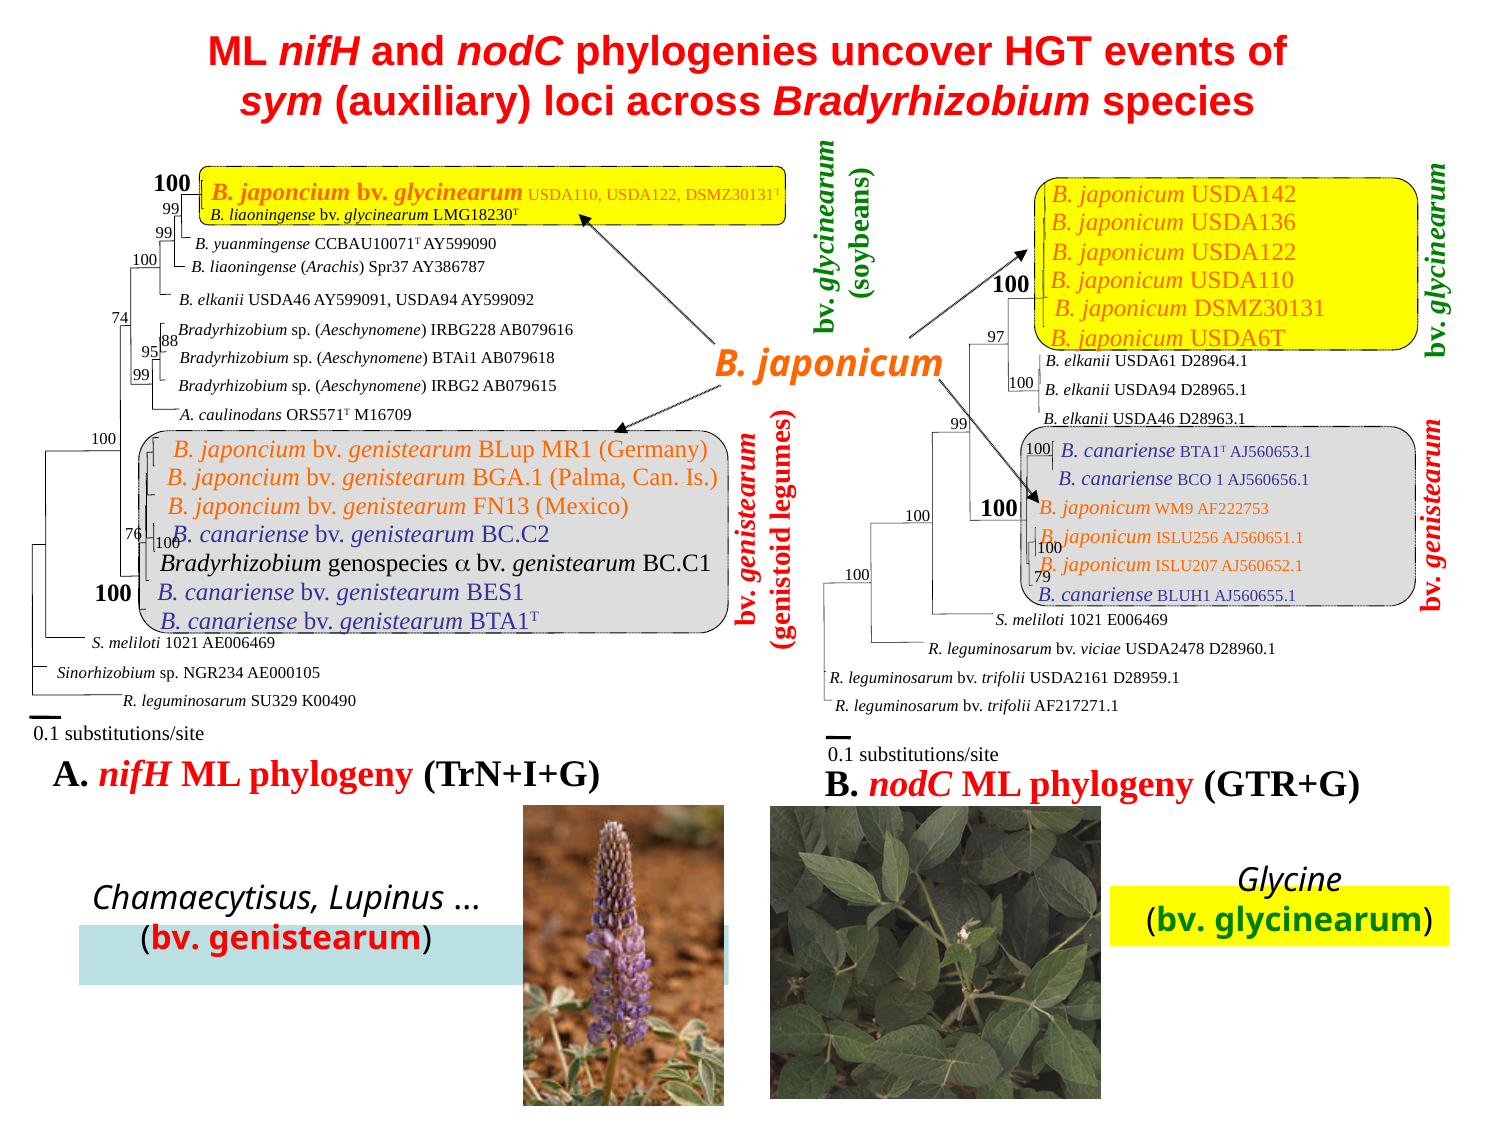

ML nifH and nodC phylogenies uncover HGT events of
sym (auxiliary) loci across Bradyrhizobium species
100
B. japoncium bv. glycinearum USDA110, USDA122, DSMZ30131T
B. japonicum USDA142
bv. glycinearum
(soybeans)
99
B. liaoningense bv. glycinearum LMG18230T
B. japonicum USDA136
99
B. yuanmingense CCBAU10071T AY599090
B. japonicum USDA122
bv. glycinearum
100
B. liaoningense (Arachis) Spr37 AY386787
B. japonicum USDA110
100
B. elkanii USDA46 AY599091, USDA94 AY599092
B. japonicum DSMZ30131
74
Bradyrhizobium sp. (Aeschynomene) IRBG228 AB079616
B. japonicum USDA6T
97
88
B. japonicum
95
Bradyrhizobium sp. (Aeschynomene) BTAi1 AB079618
B. elkanii USDA61 D28964.1
99
100
Bradyrhizobium sp. (Aeschynomene) IRBG2 AB079615
B. elkanii USDA94 D28965.1
A. caulinodans ORS571T M16709
B. elkanii USDA46 D28963.1
99
100
B. japoncium bv. genistearum BLup MR1 (Germany)
B. canariense BTA1T AJ560653.1
100
B. japoncium bv. genistearum BGA.1 (Palma, Can. Is.)
B. canariense BCO 1 AJ560656.1
bv. genistearum
(genistoid legumes)
B. japoncium bv. genistearum FN13 (Mexico)
bv. genistearum
100
B. japonicum WM9 AF222753
100
B. canariense bv. genistearum BC.C2
B. japonicum ISLU256 AJ560651.1
76
100
100
Bradyrhizobium genospecies a bv. genistearum BC.C1
B. japonicum ISLU207 AJ560652.1
100
79
B. canariense bv. genistearum BES1
100
B. canariense BLUH1 AJ560655.1
B. canariense bv. genistearum BTA1T
S. meliloti 1021 E006469
S. meliloti 1021 AE006469
R. leguminosarum bv. viciae USDA2478 D28960.1
Sinorhizobium sp. NGR234 AE000105
R. leguminosarum bv. trifolii USDA2161 D28959.1
R. leguminosarum SU329 K00490
R. leguminosarum bv. trifolii AF217271.1
0.1 substitutions/site
0.1 substitutions/site
A. nifH ML phylogeny (TrN+I+G)
B. nodC ML phylogeny (GTR+G)
Glycine
(bv. glycinearum)
Chamaecytisus, Lupinus ...
(bv. genistearum)